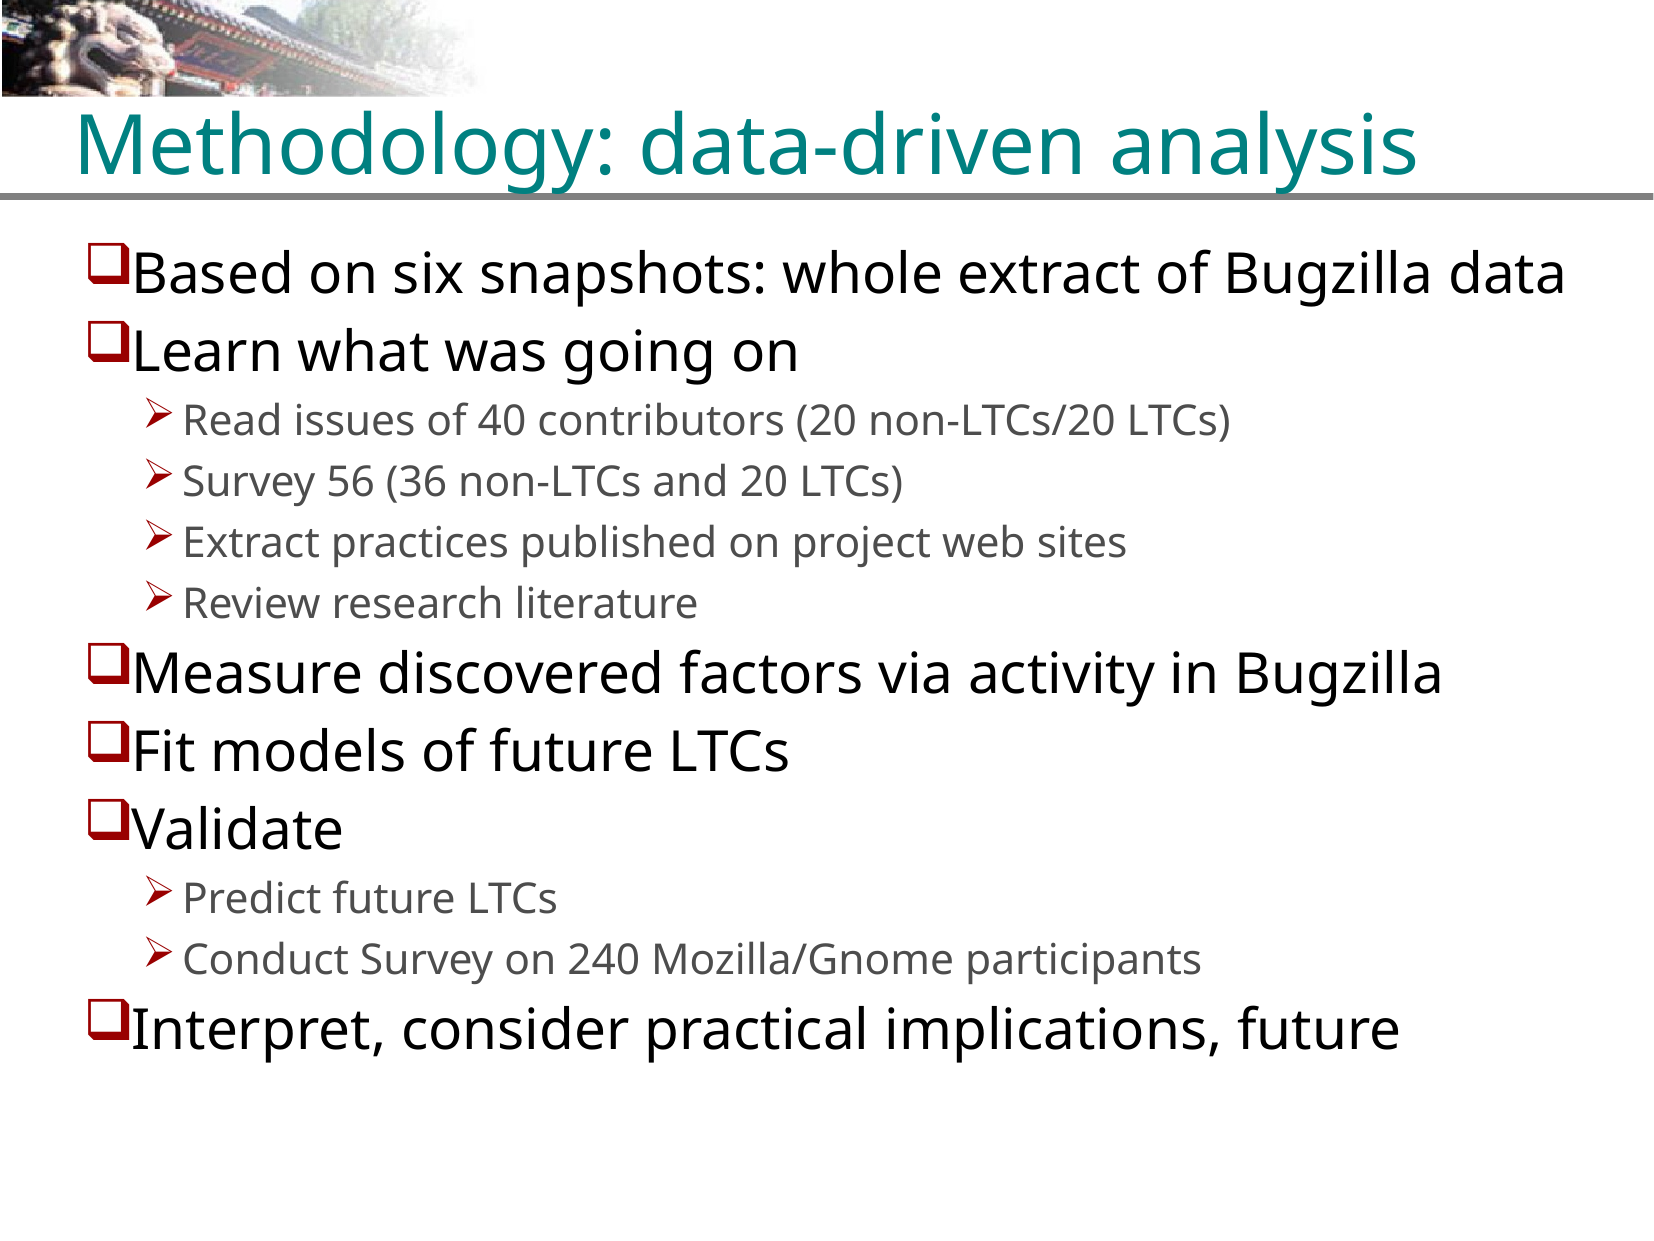

# Methodology: data-driven analysis
Based on six snapshots: whole extract of Bugzilla data
Learn what was going on
Read issues of 40 contributors (20 non-LTCs/20 LTCs)
Survey 56 (36 non-LTCs and 20 LTCs)
Extract practices published on project web sites
Review research literature
Measure discovered factors via activity in Bugzilla
Fit models of future LTCs
Validate
Predict future LTCs
Conduct Survey on 240 Mozilla/Gnome participants
Interpret, consider practical implications, future